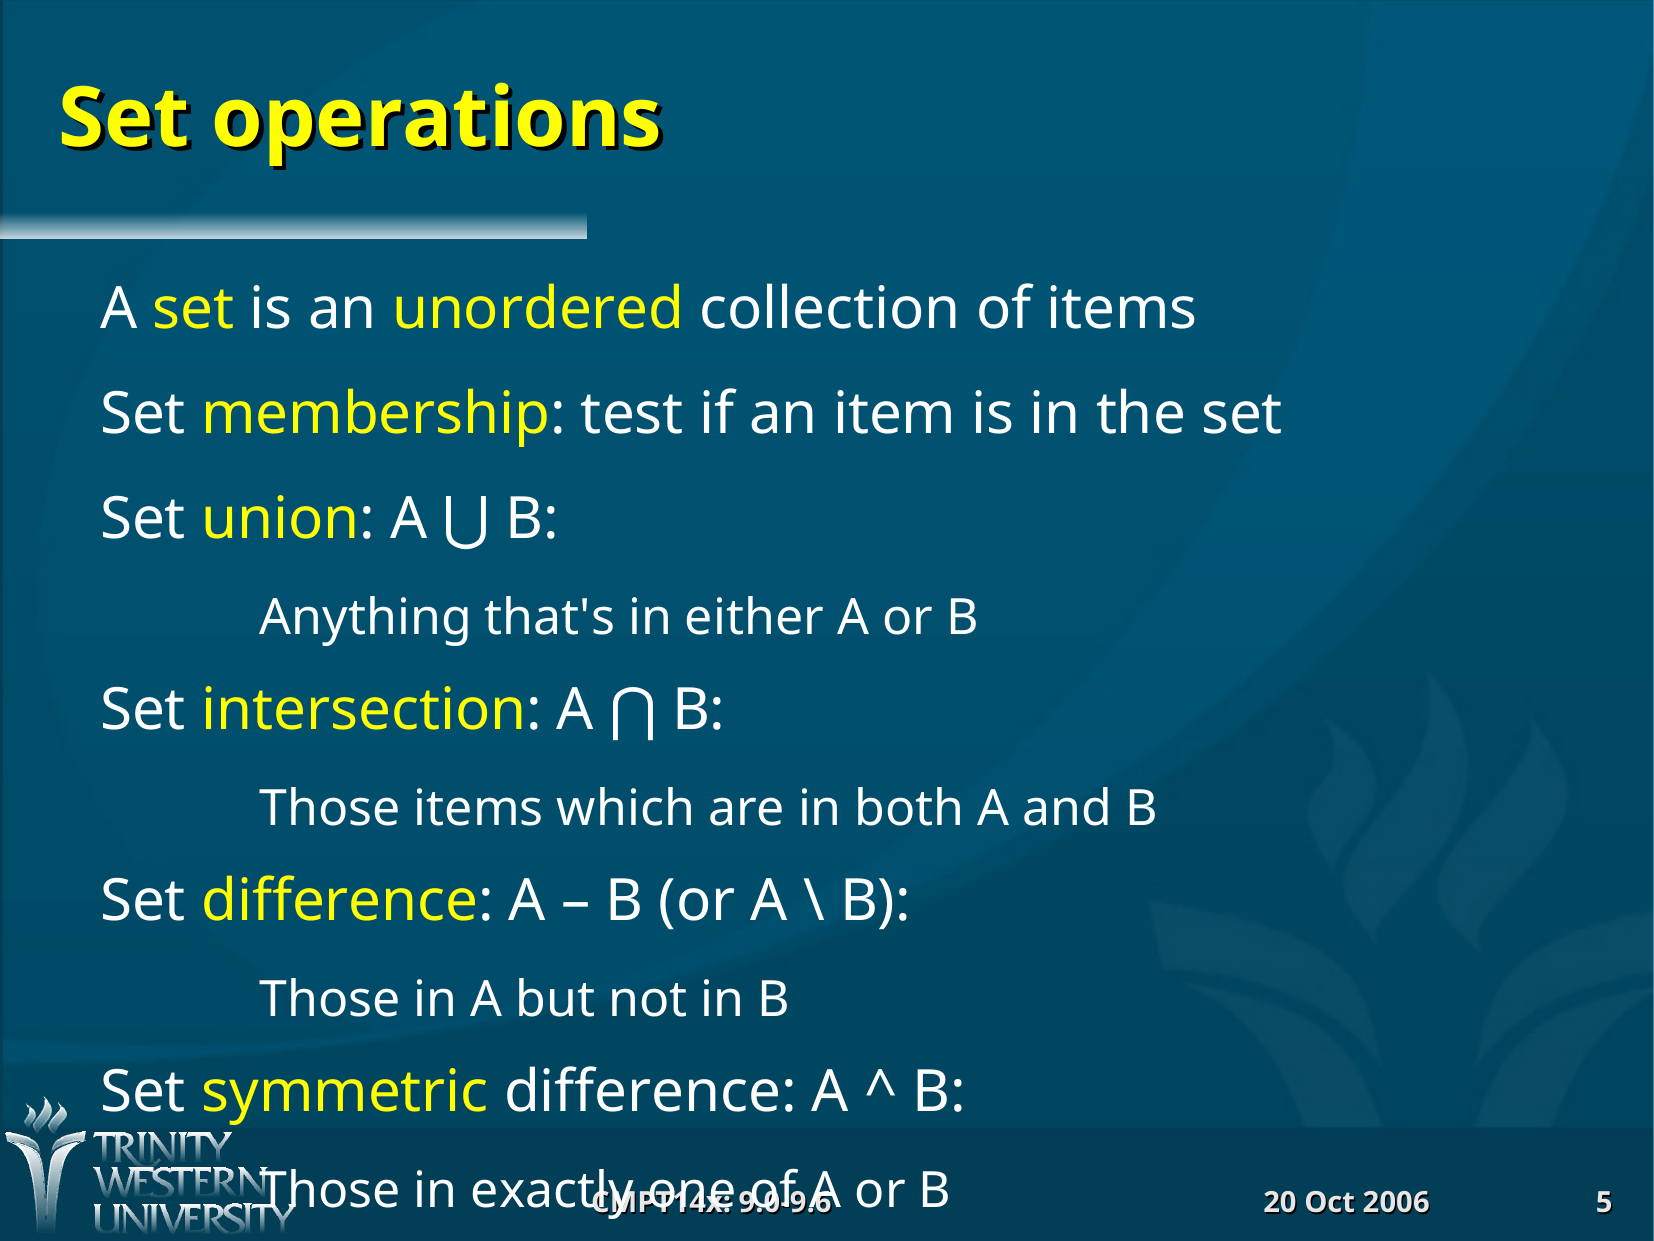

# Set operations
A set is an unordered collection of items
Set membership: test if an item is in the set
Set union: A ⋃ B:
Anything that's in either A or B
Set intersection: A ⋂ B:
Those items which are in both A and B
Set difference: A – B (or A \ B):
Those in A but not in B
Set symmetric difference: A ^ B:
Those in exactly one of A or B
CMPT14x: 9.0-9.6
20 Oct 2006
5